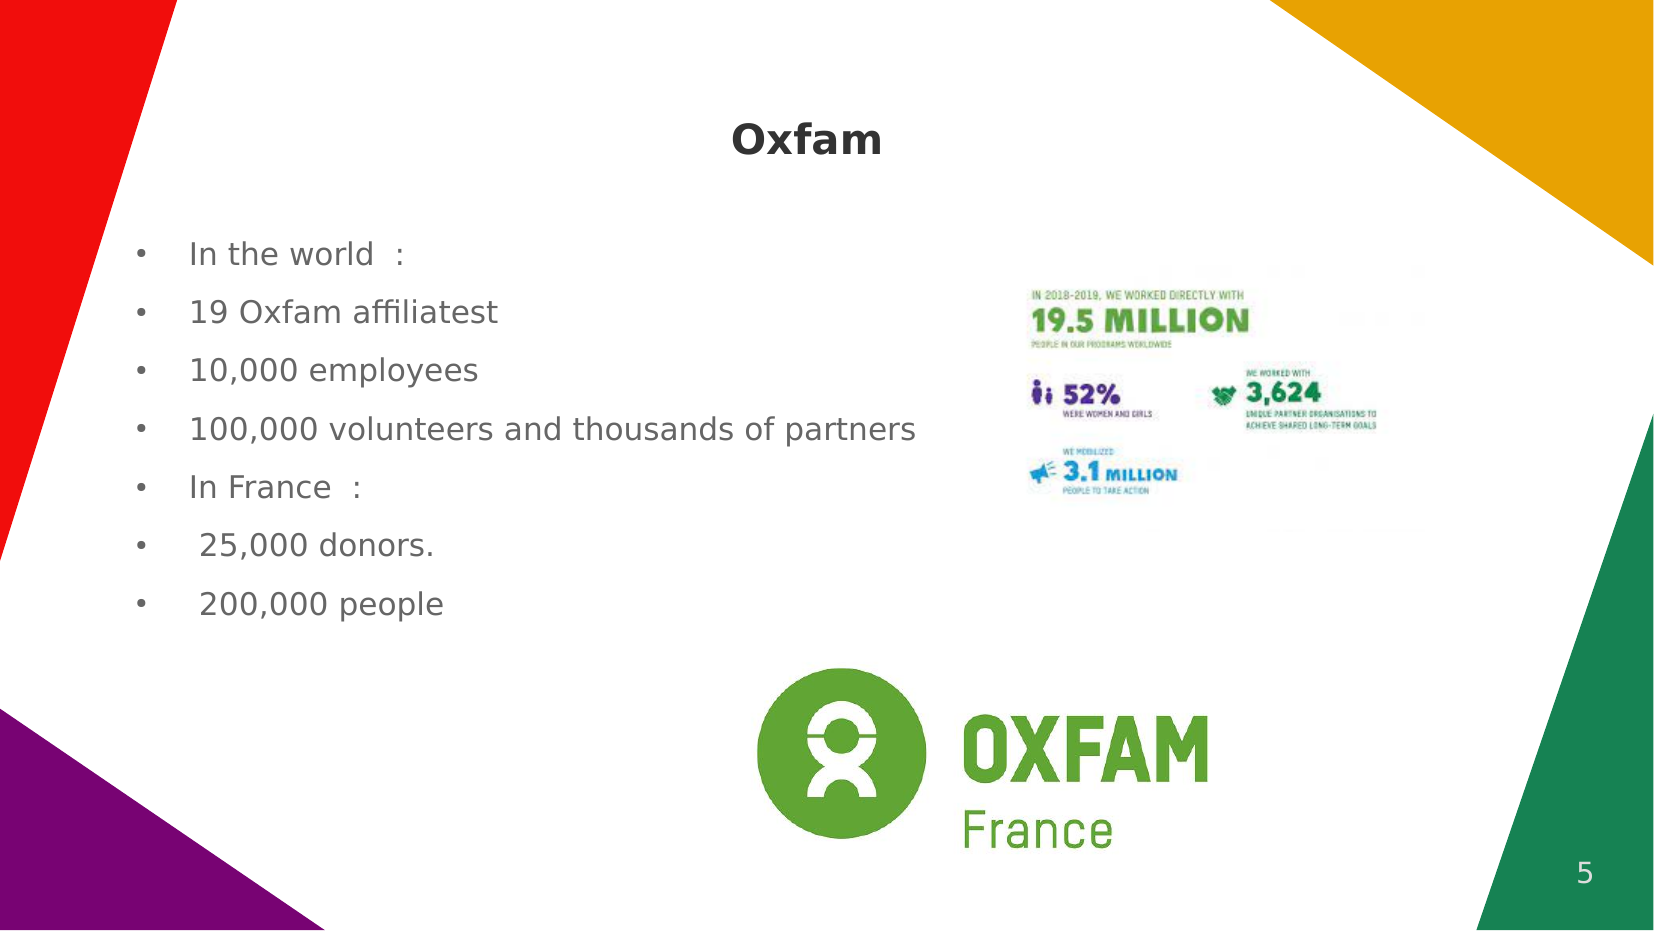

# Oxfam
In the world :
19 Oxfam affiliatest
10,000 employees
100,000 volunteers and thousands of partners
In France :
 25,000 donors.
 200,000 people
5